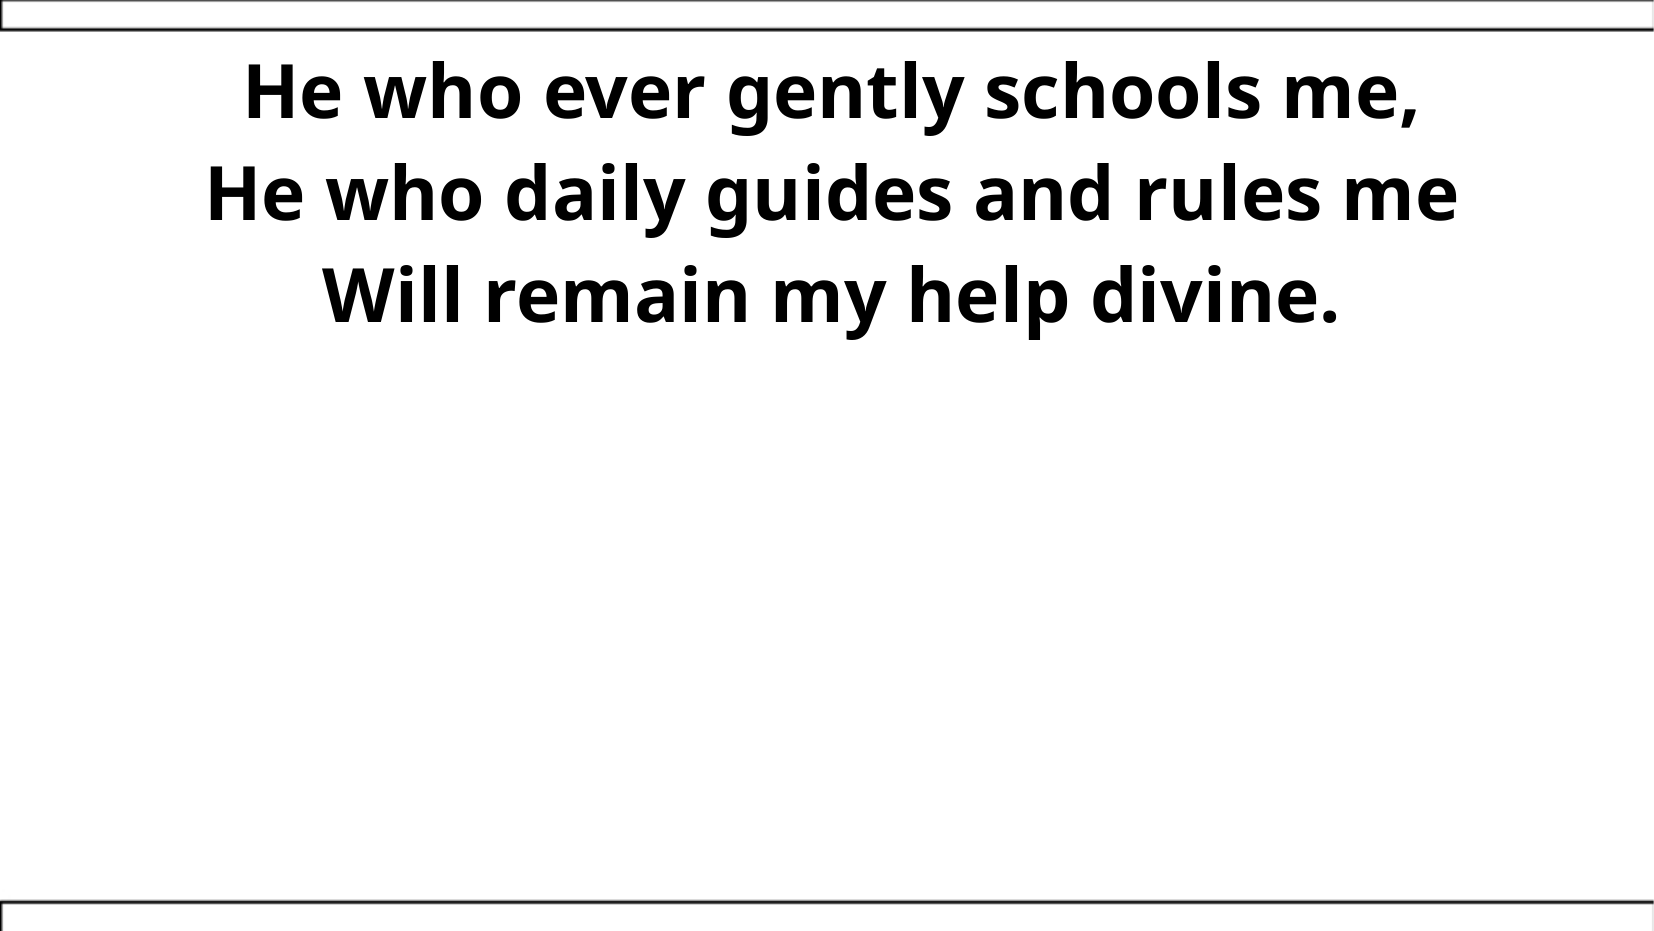

He who ever gently schools me,
He who daily guides and rules me
Will remain my help divine.